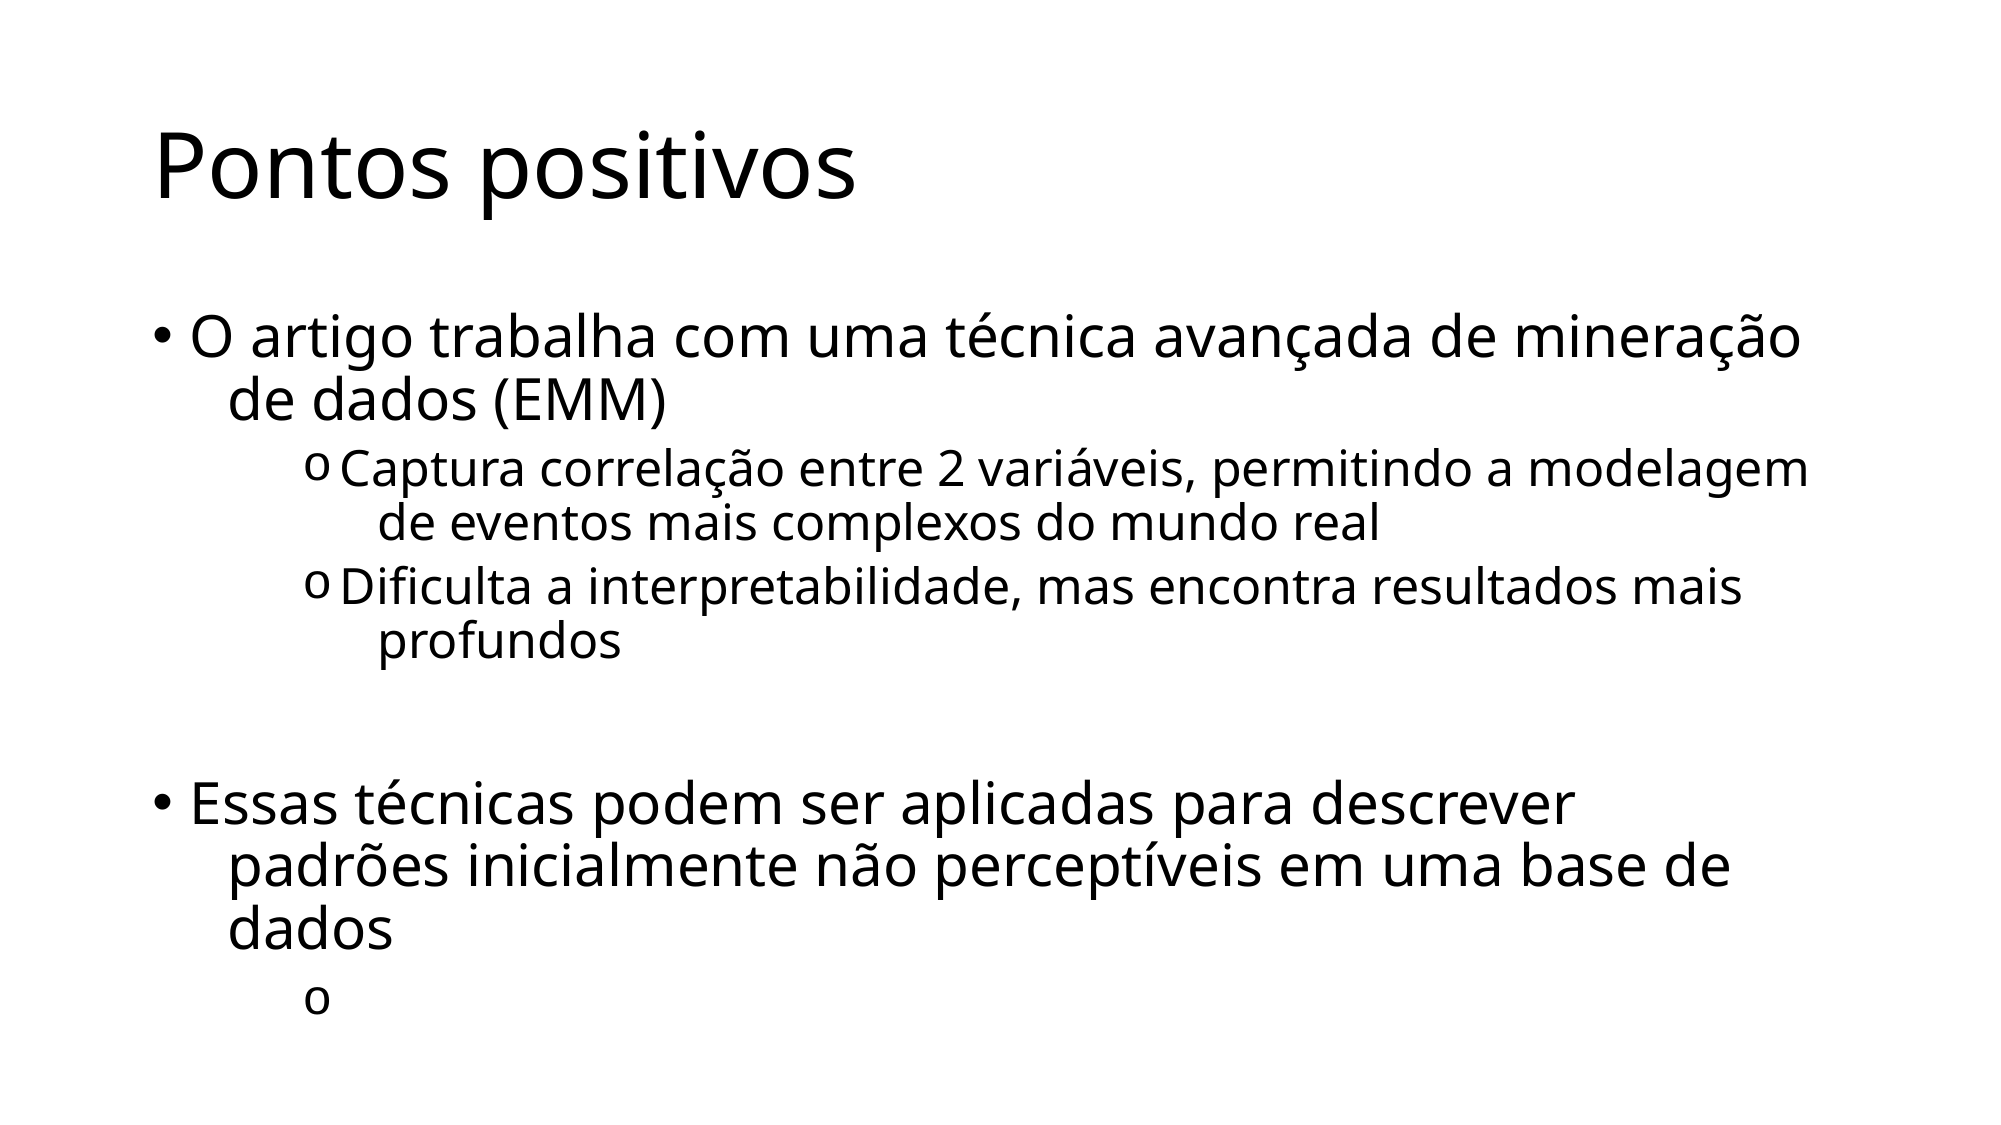

# Pontos positivos
O artigo trabalha com uma técnica avançada de mineração de dados (EMM)
Captura correlação entre 2 variáveis, permitindo a modelagem de eventos mais complexos do mundo real
Dificulta a interpretabilidade, mas encontra resultados mais profundos
Essas técnicas podem ser aplicadas para descrever padrões inicialmente não perceptíveis em uma base de dados